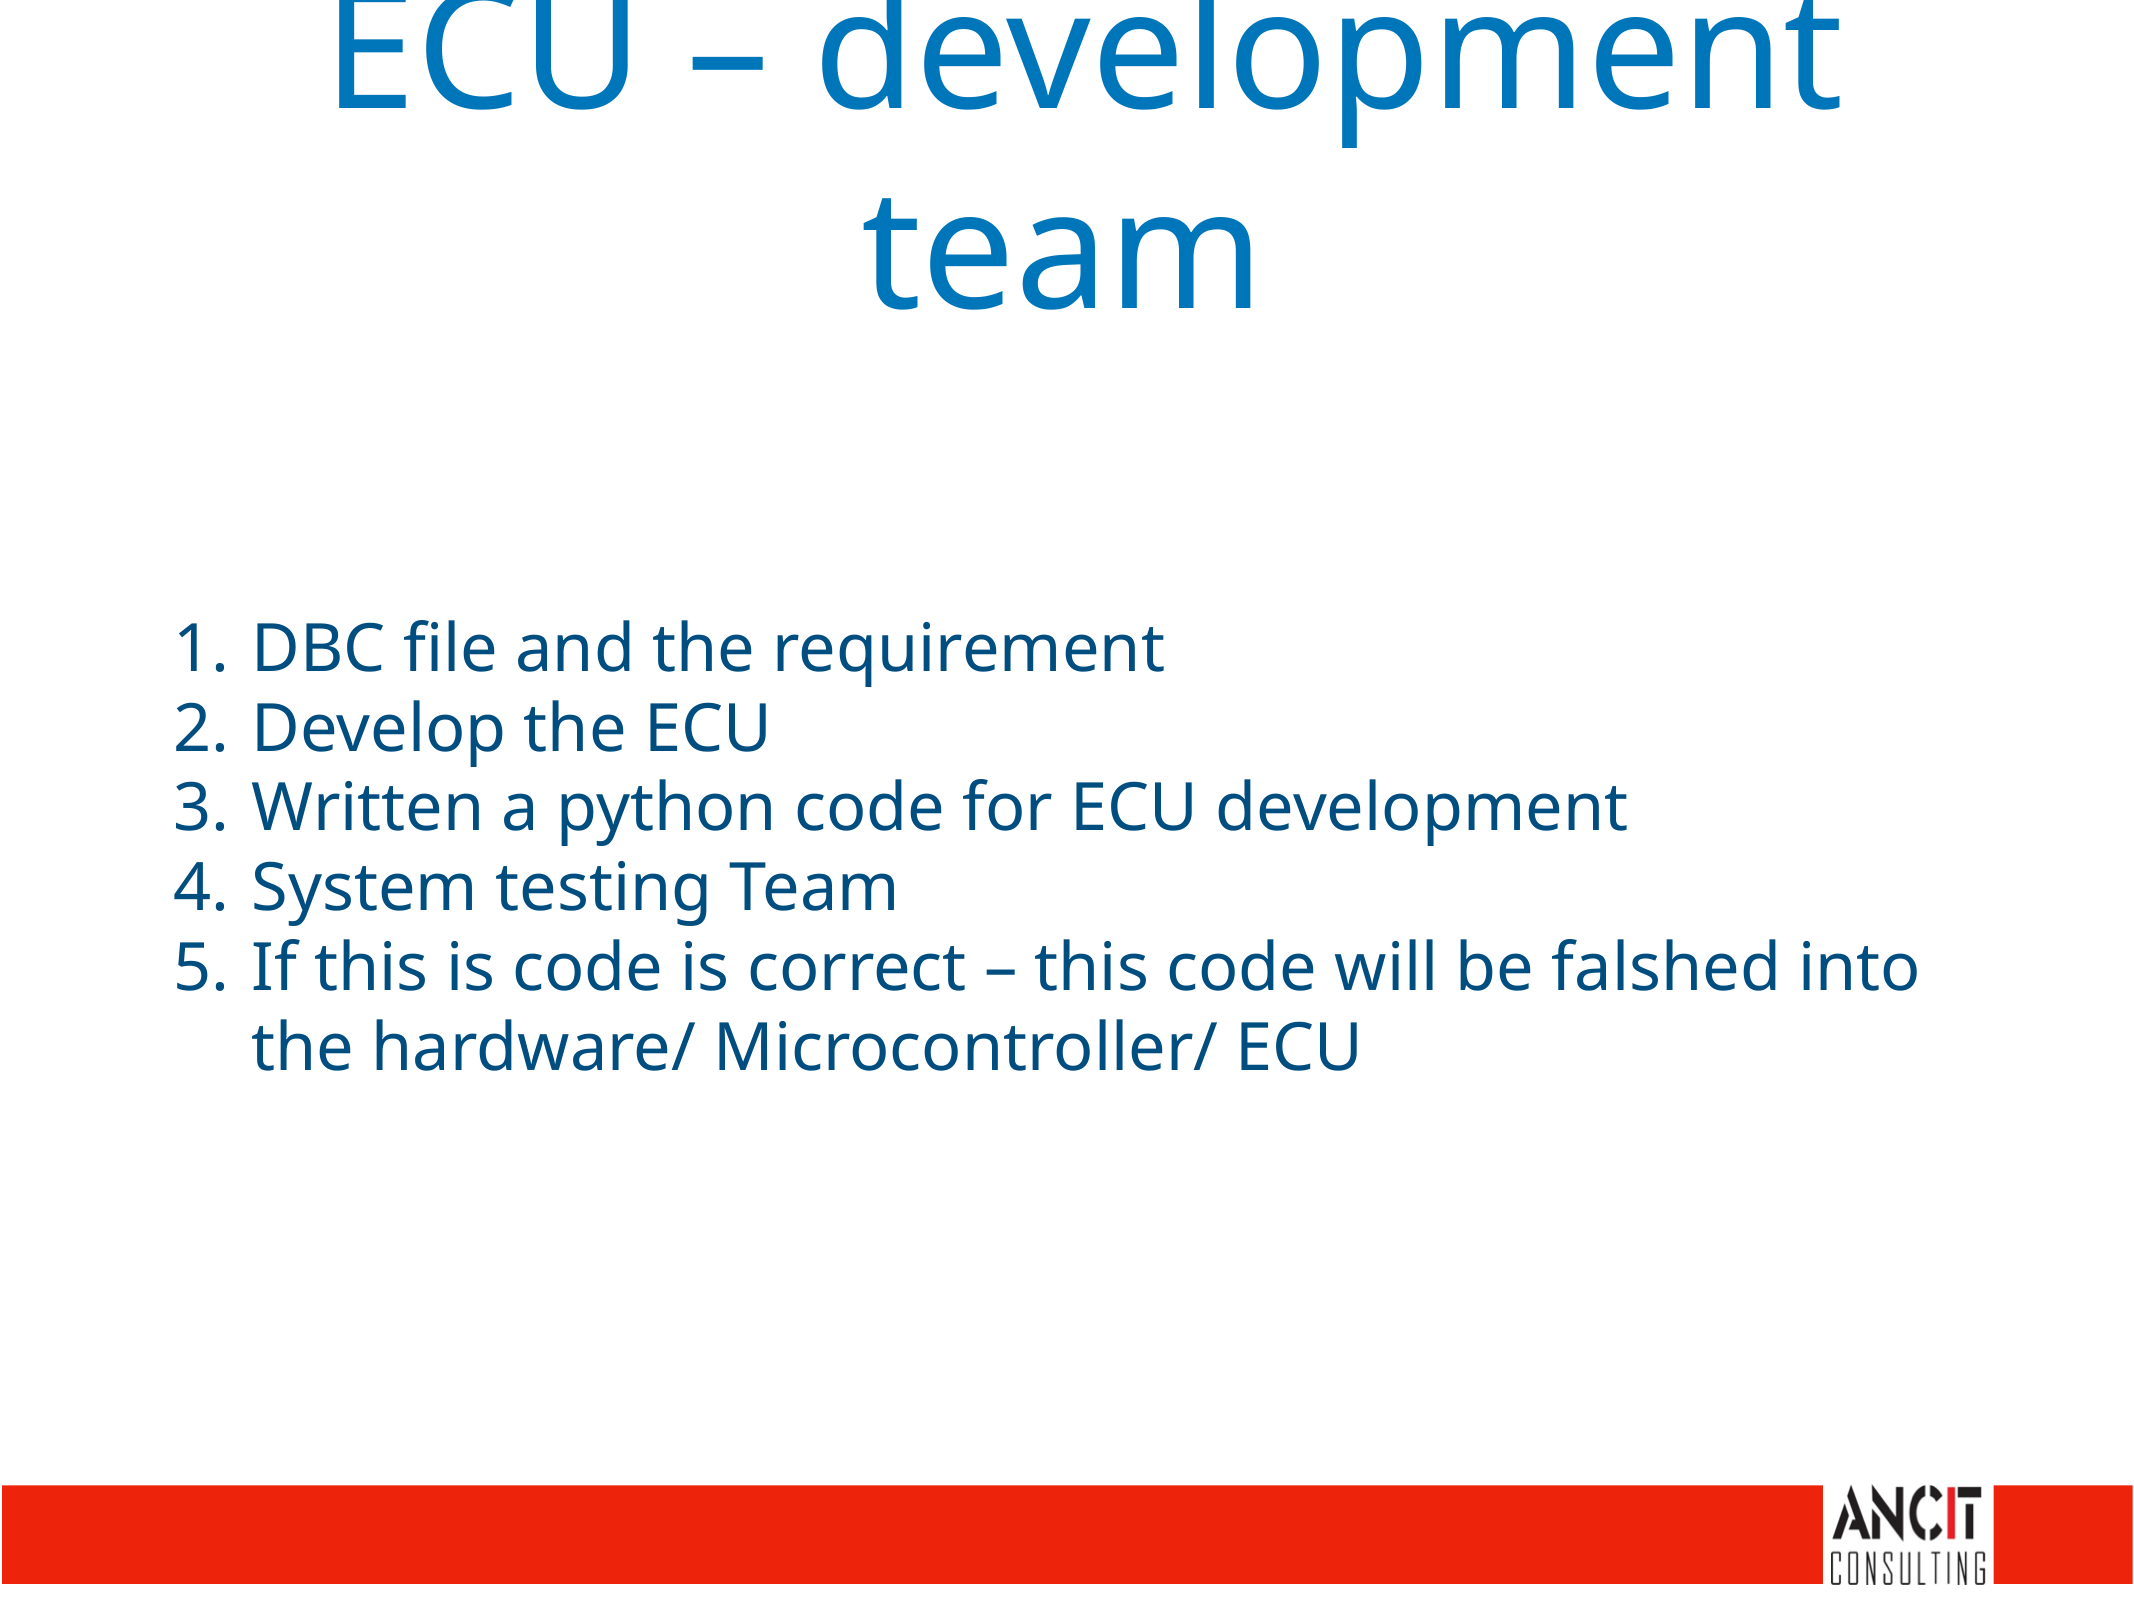

# ECU – development team
DBC file and the requirement
Develop the ECU
Written a python code for ECU development
System testing Team
If this is code is correct – this code will be falshed into the hardware/ Microcontroller/ ECU